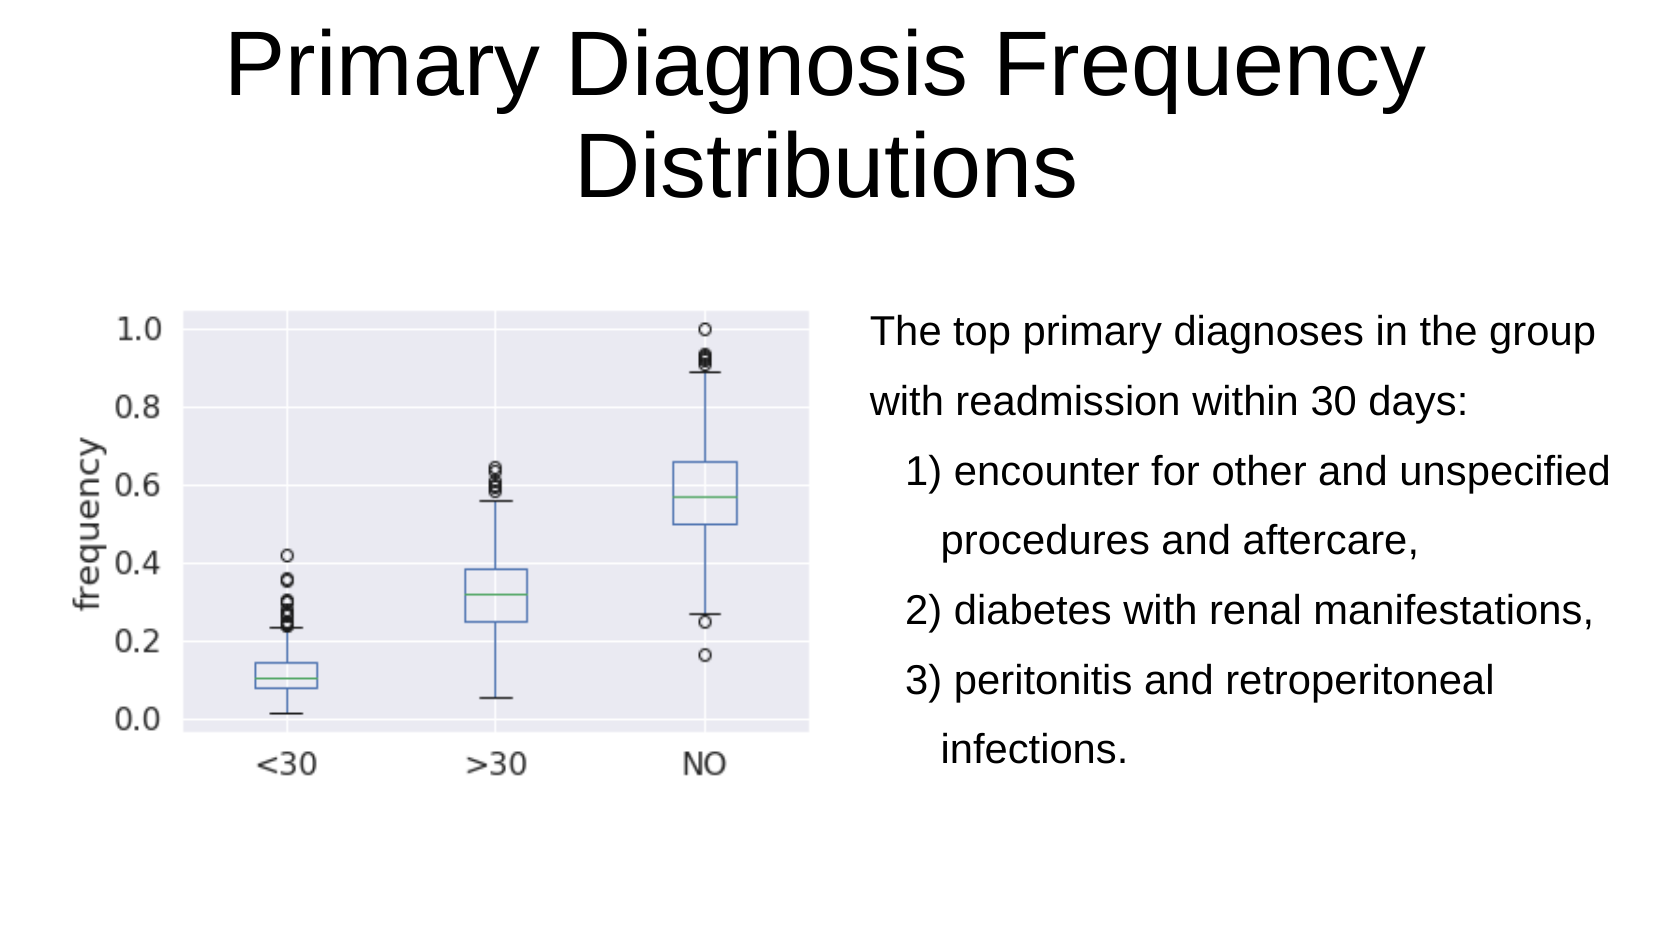

# Primary Diagnosis Frequency Distributions
The top primary diagnoses in the group with readmission within 30 days:
 encounter for other and unspecified procedures and aftercare,
 diabetes with renal manifestations,
 peritonitis and retroperitoneal infections.